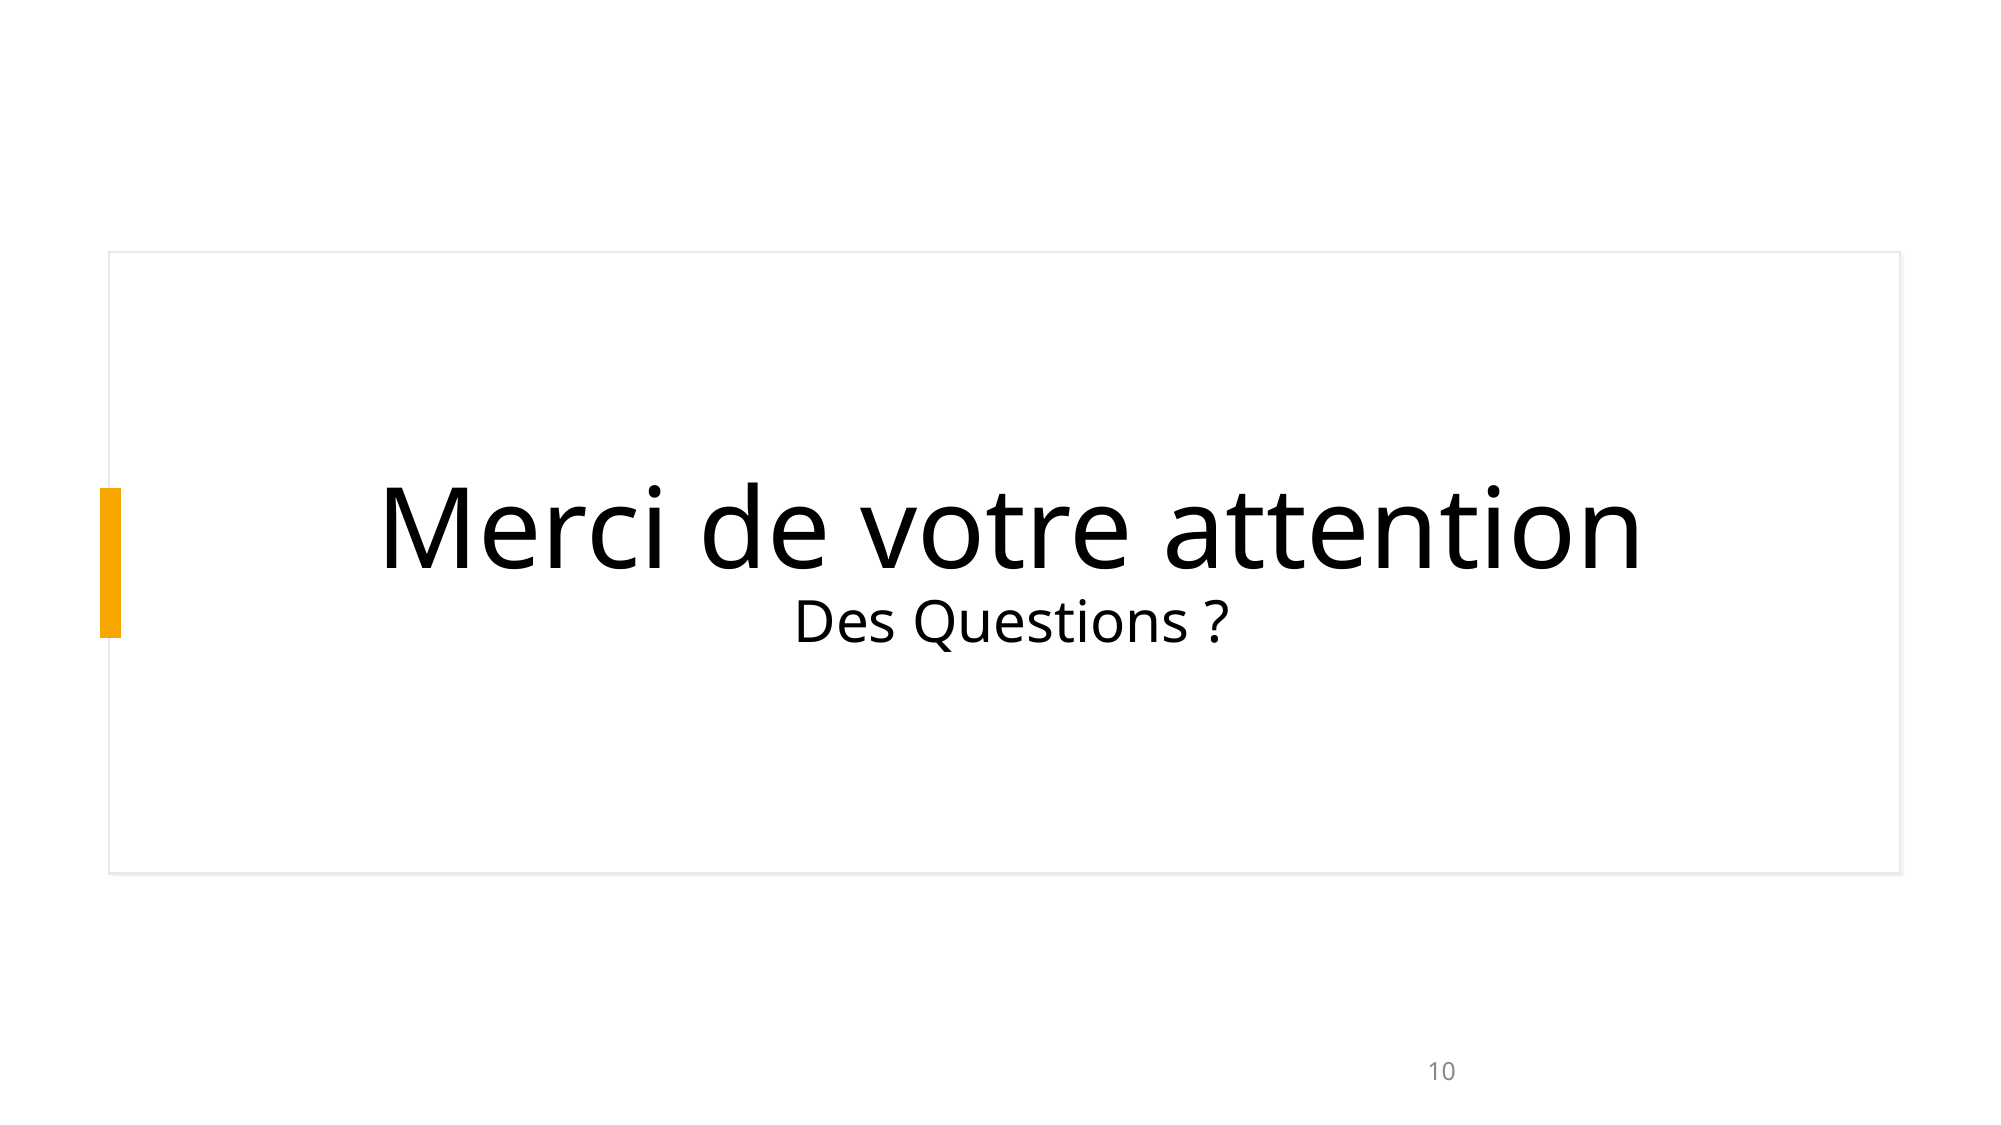

# Merci de votre attention Des Questions ?